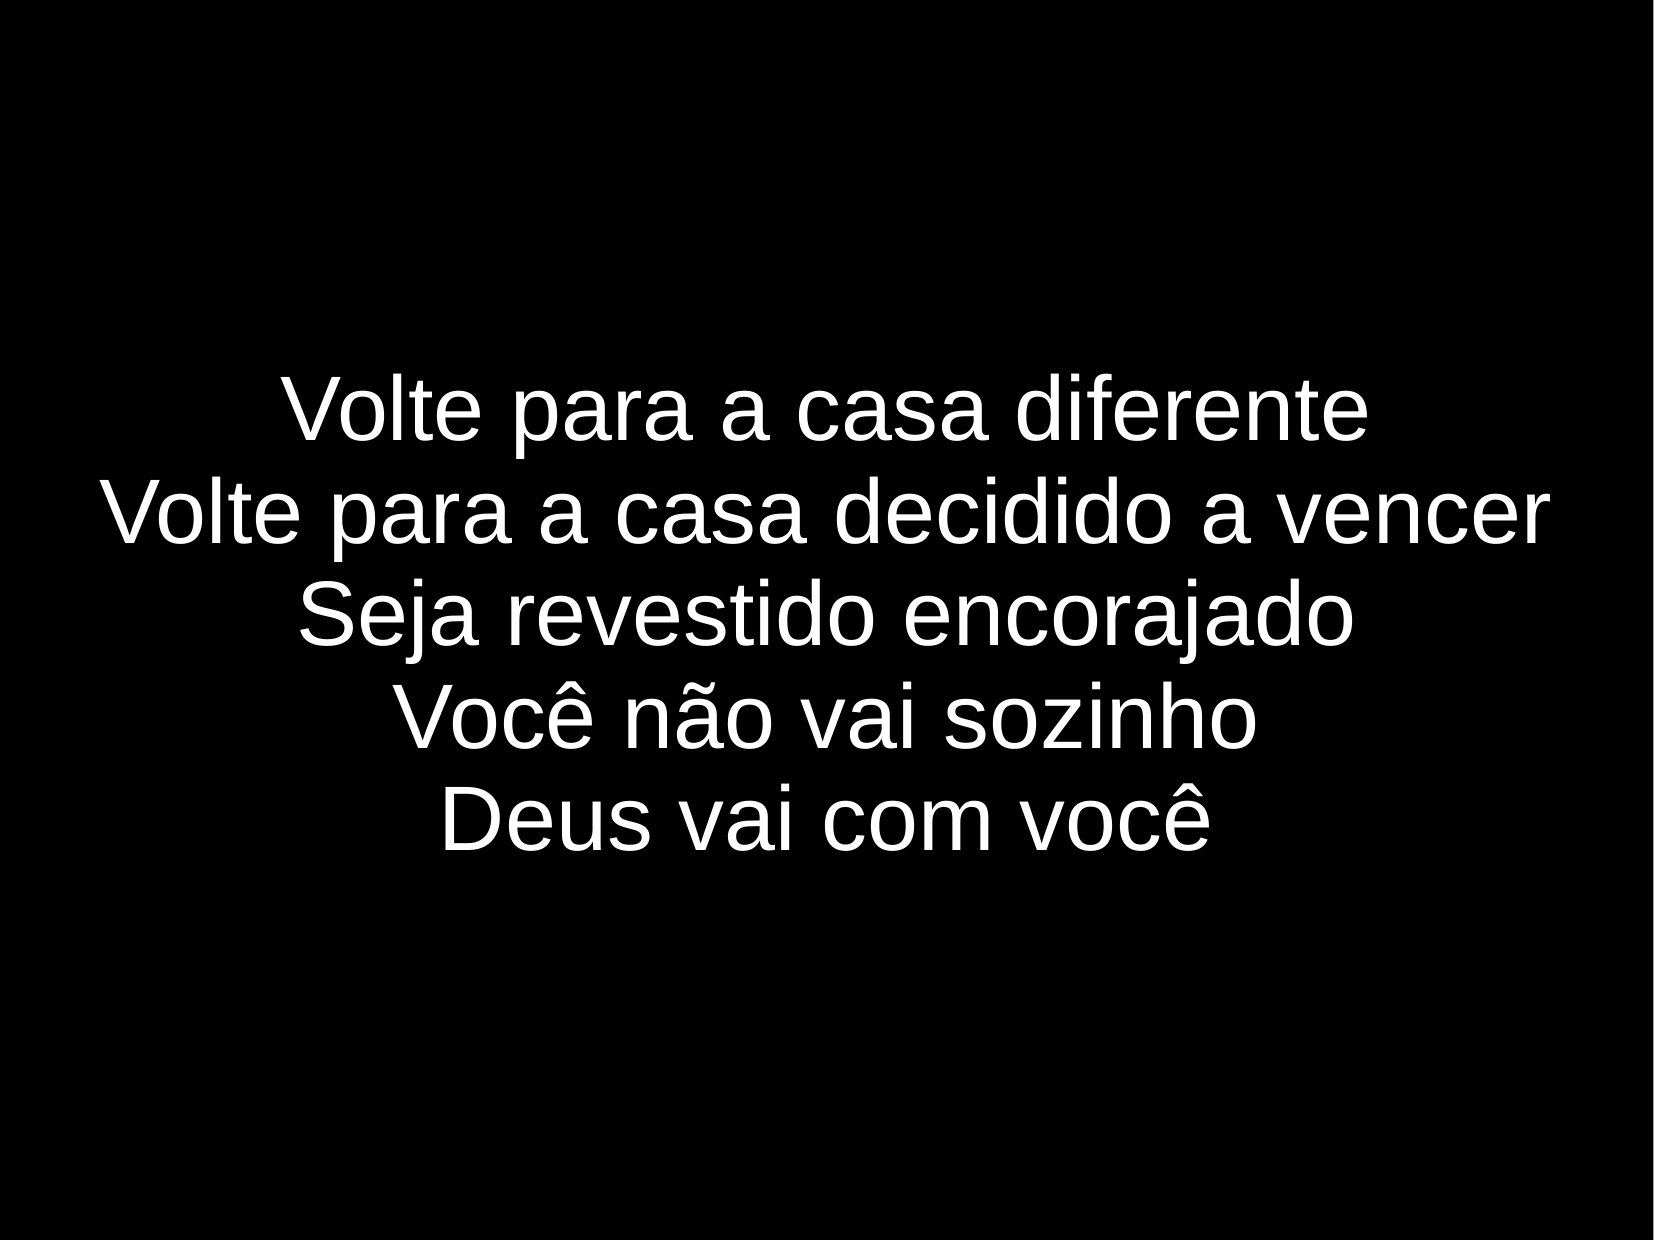

# Volte para a casa diferente
Volte para a casa decidido a vencer
Seja revestido encorajado
Você não vai sozinho
Deus vai com você